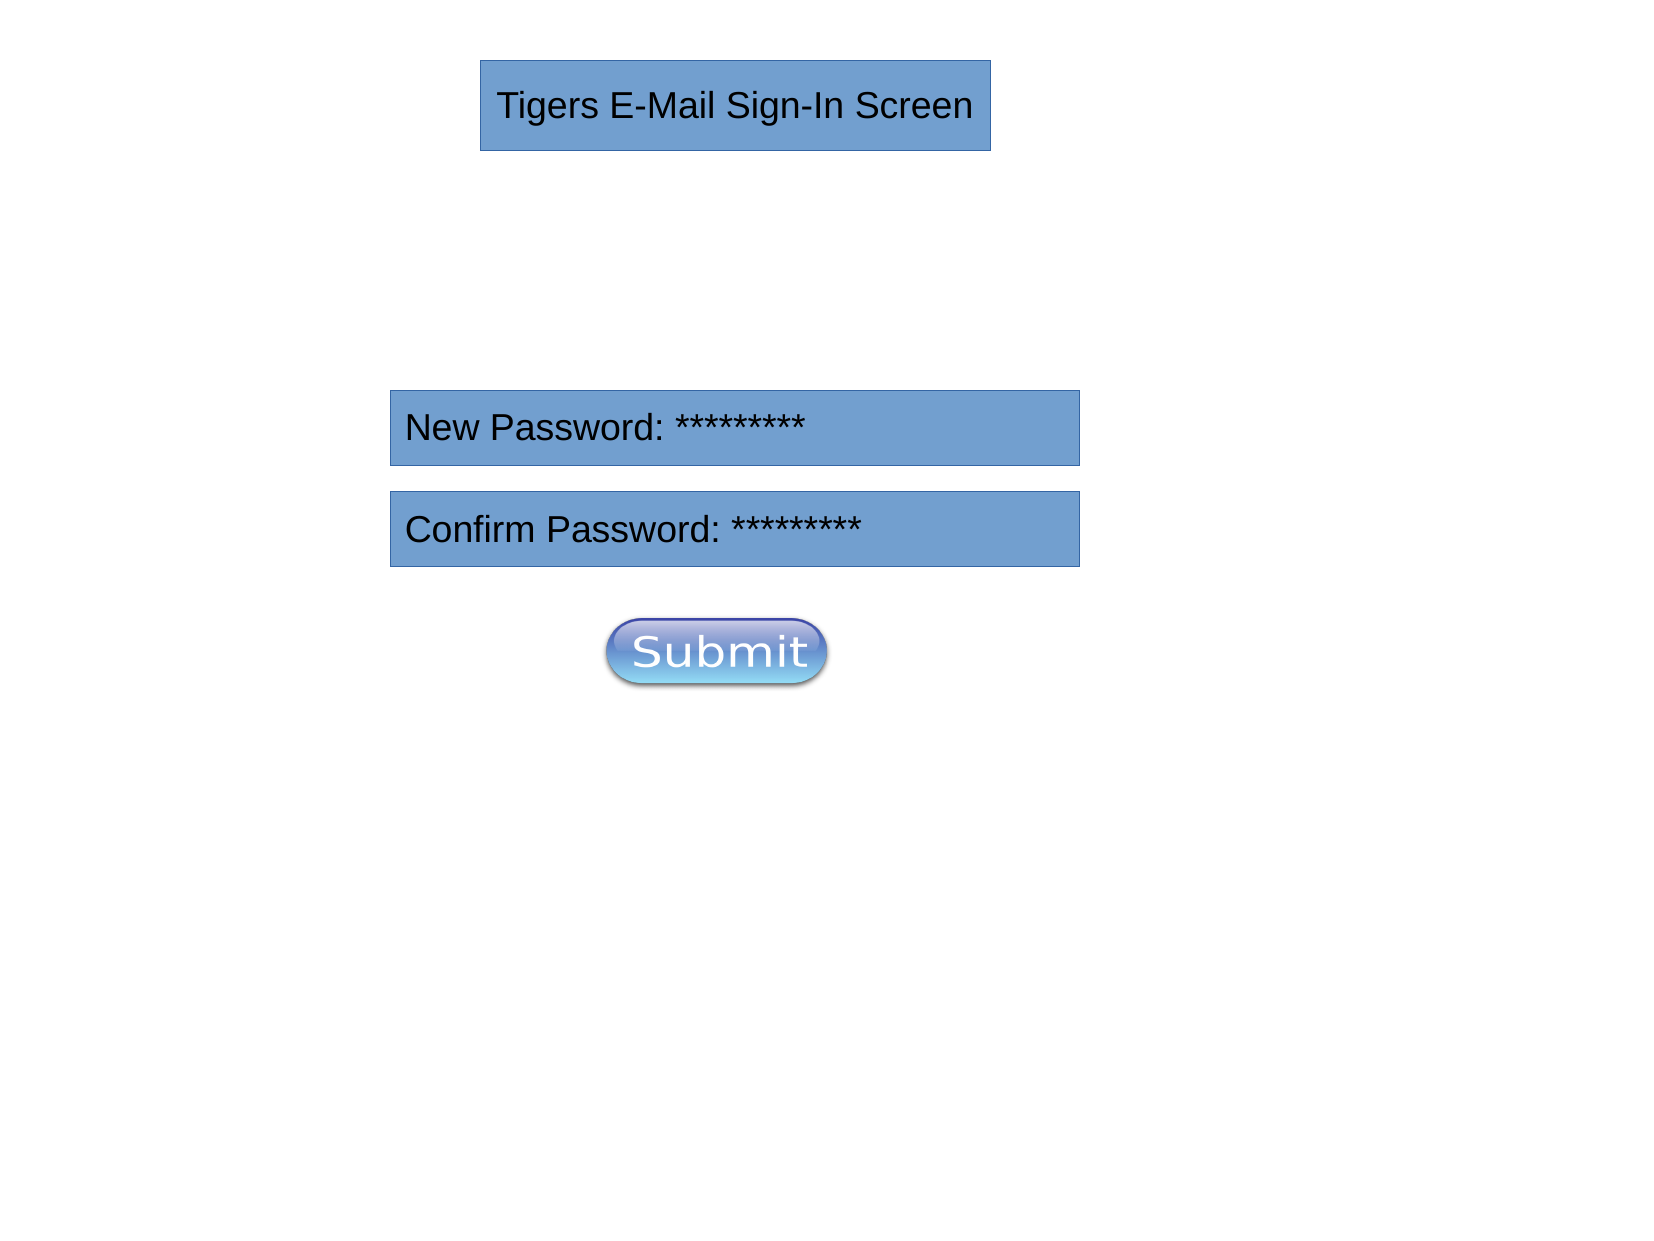

Tigers E-Mail Sign-In Screen
New Password: *********
Confirm Password: *********